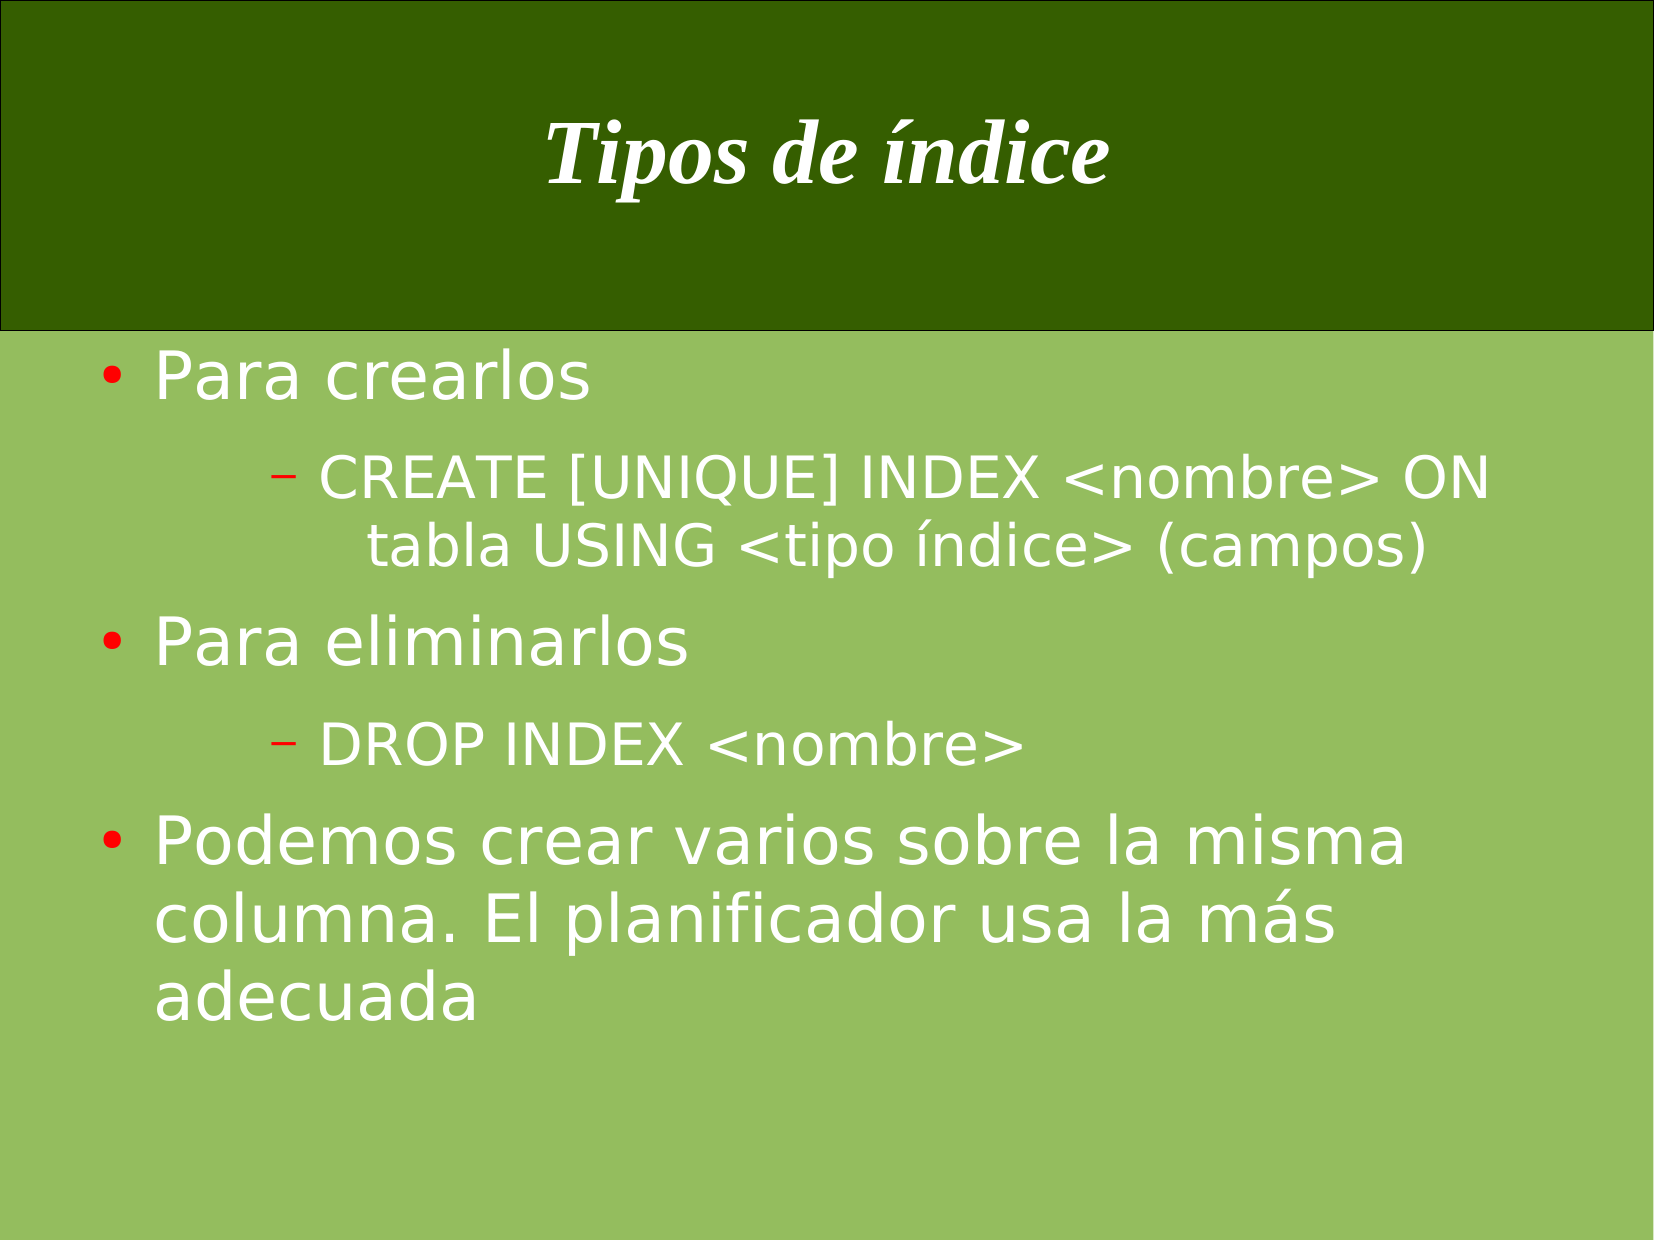

# Tipos de índice
Para crearlos
CREATE [UNIQUE] INDEX <nombre> ON tabla USING <tipo índice> (campos)
Para eliminarlos
DROP INDEX <nombre>
Podemos crear varios sobre la misma columna. El planificador usa la más adecuada